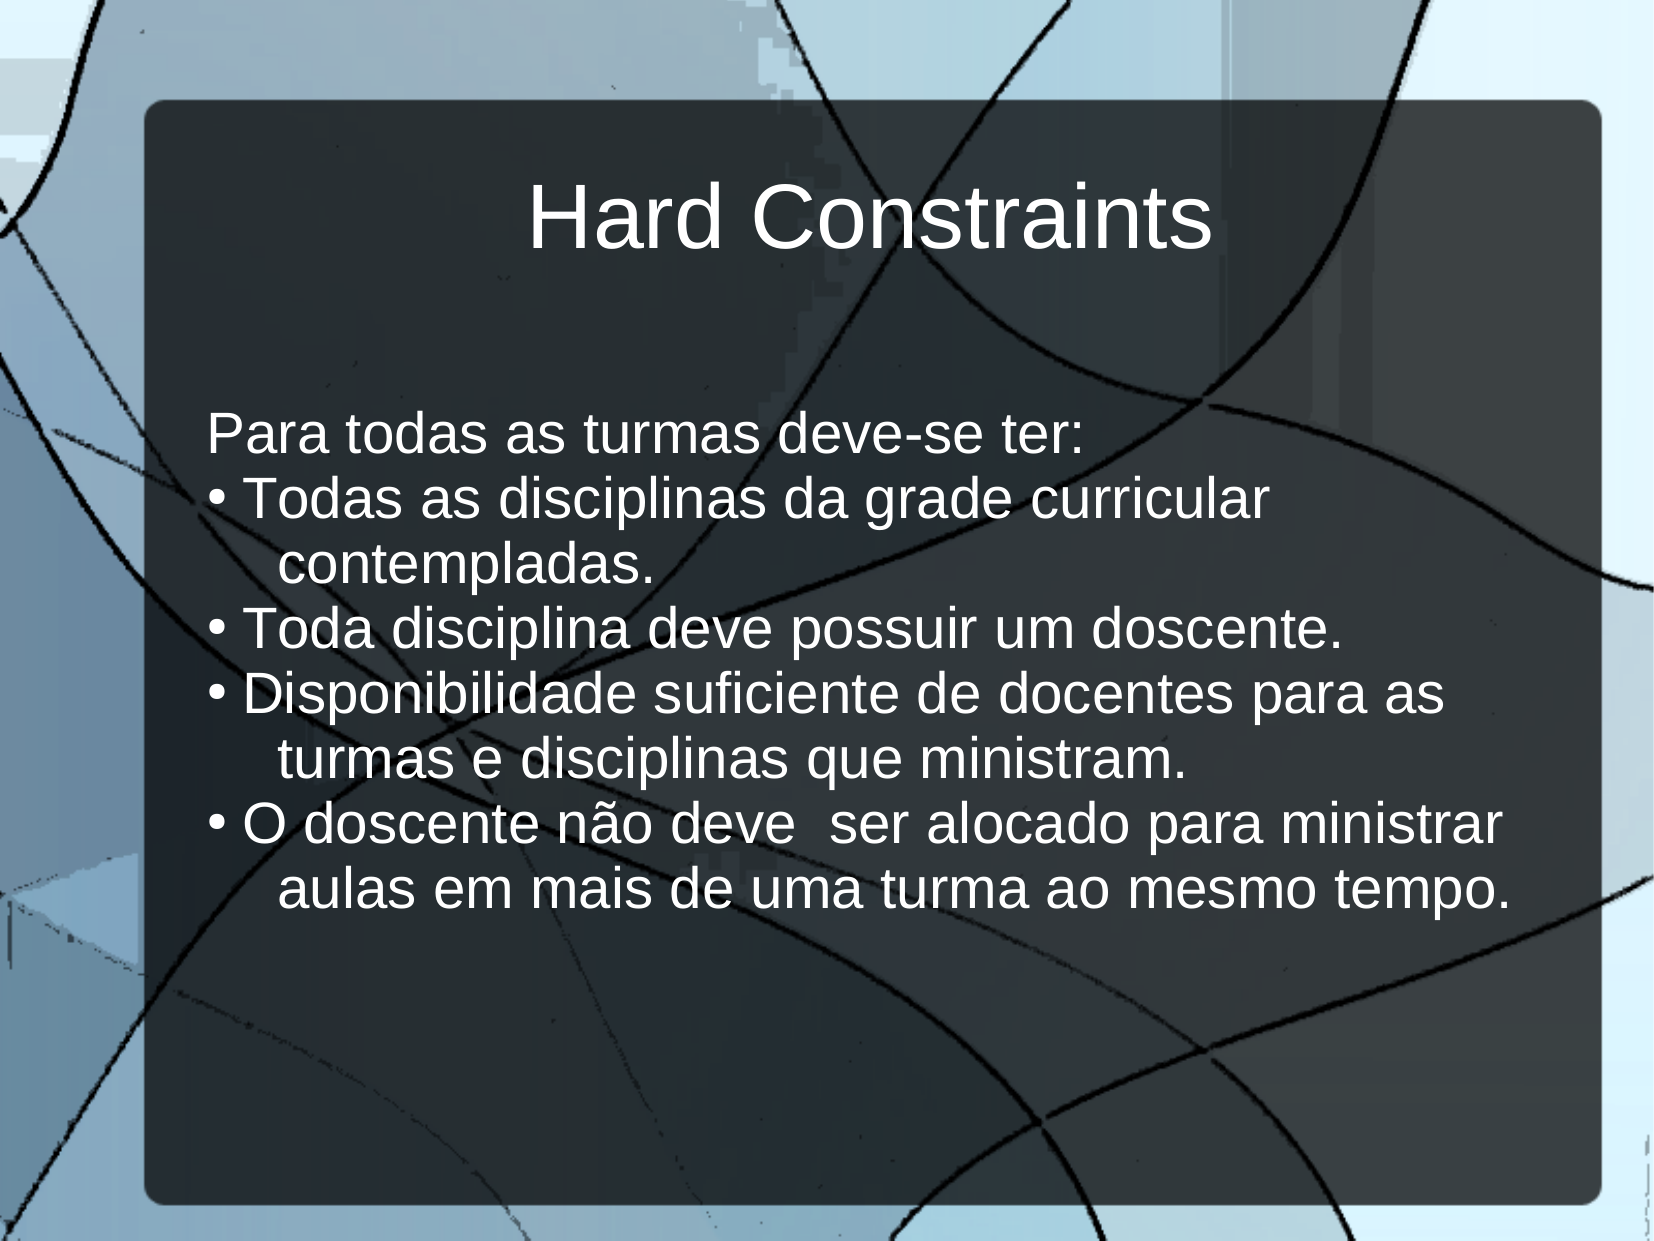

# Hard Constraints
Para todas as turmas deve-se ter:
Todas as disciplinas da grade curricular contempladas.
Toda disciplina deve possuir um doscente.
Disponibilidade suficiente de docentes para as turmas e disciplinas que ministram.
O doscente não deve ser alocado para ministrar aulas em mais de uma turma ao mesmo tempo.